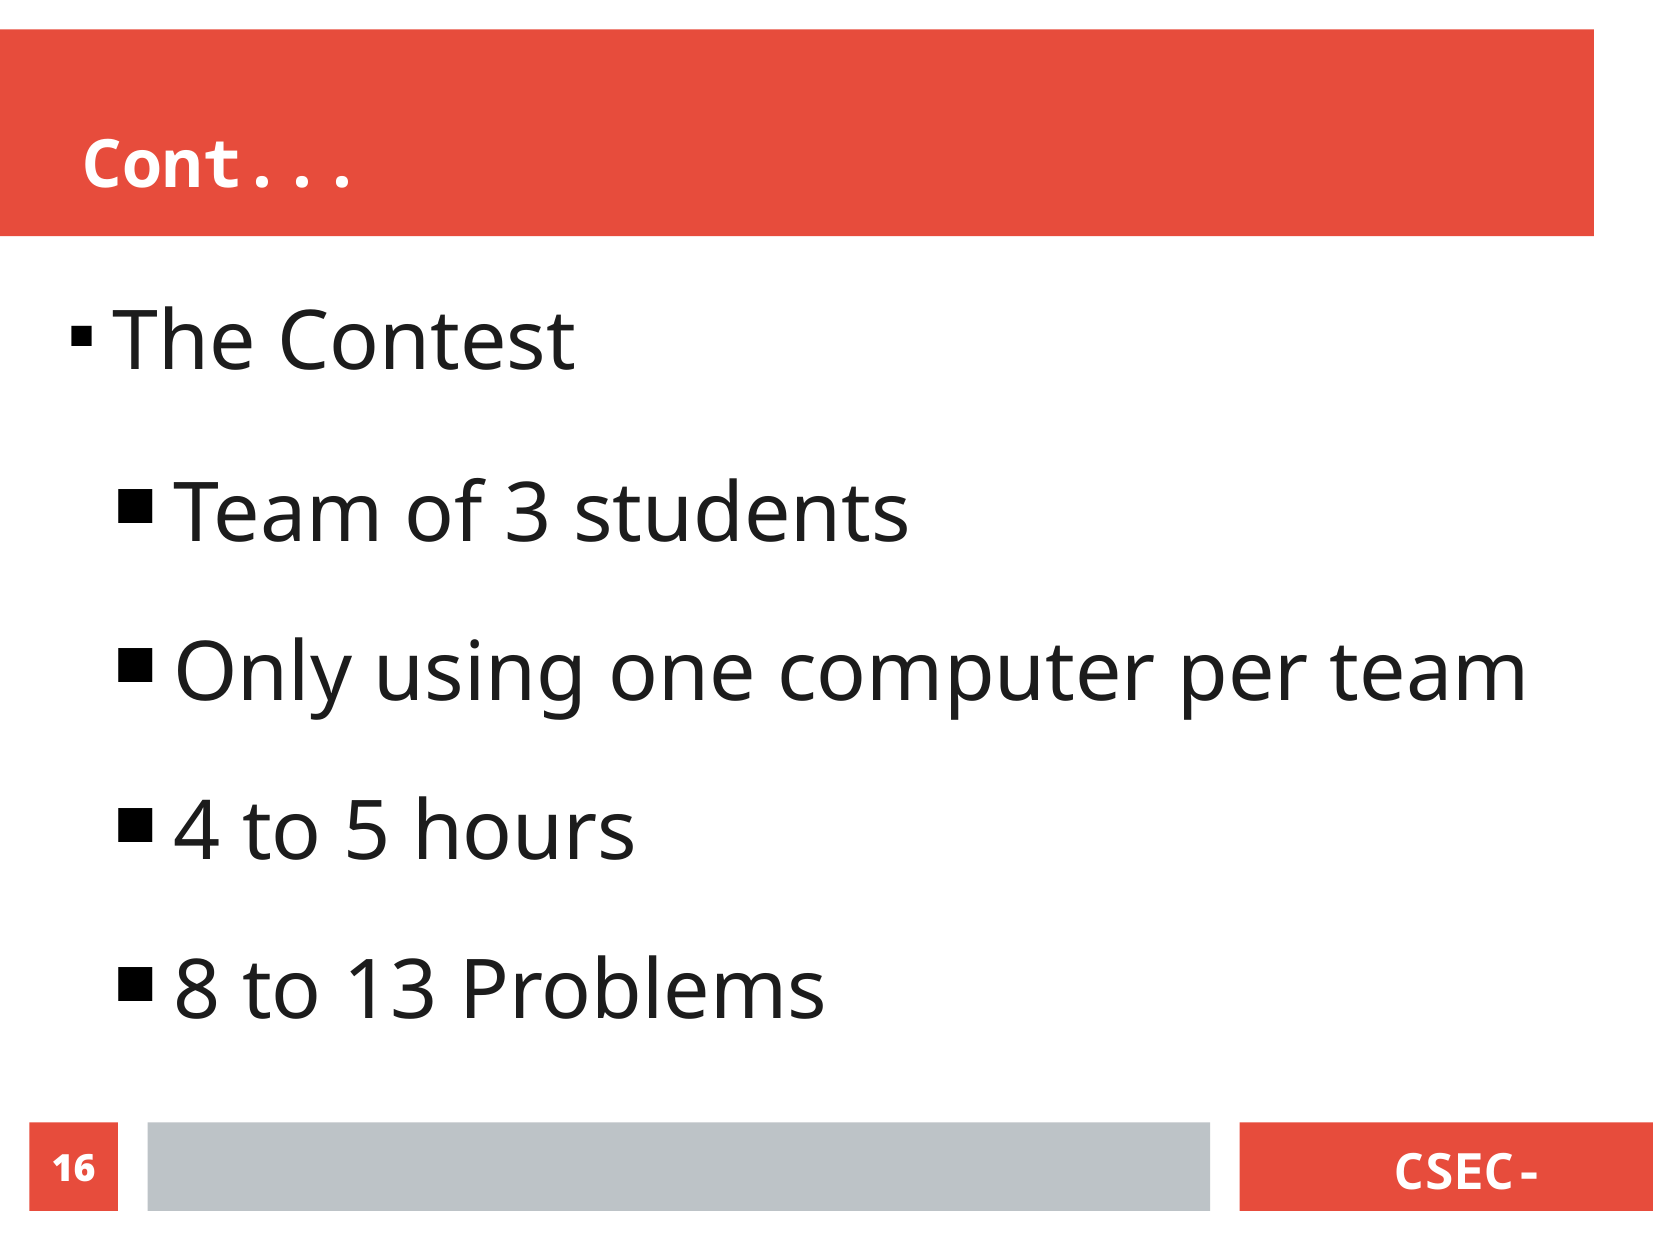

# Cont...
 The Contest
 Team of 3 students
 Only using one computer per team
 4 to 5 hours
 8 to 13 Problems
16
CSEC-ASTU